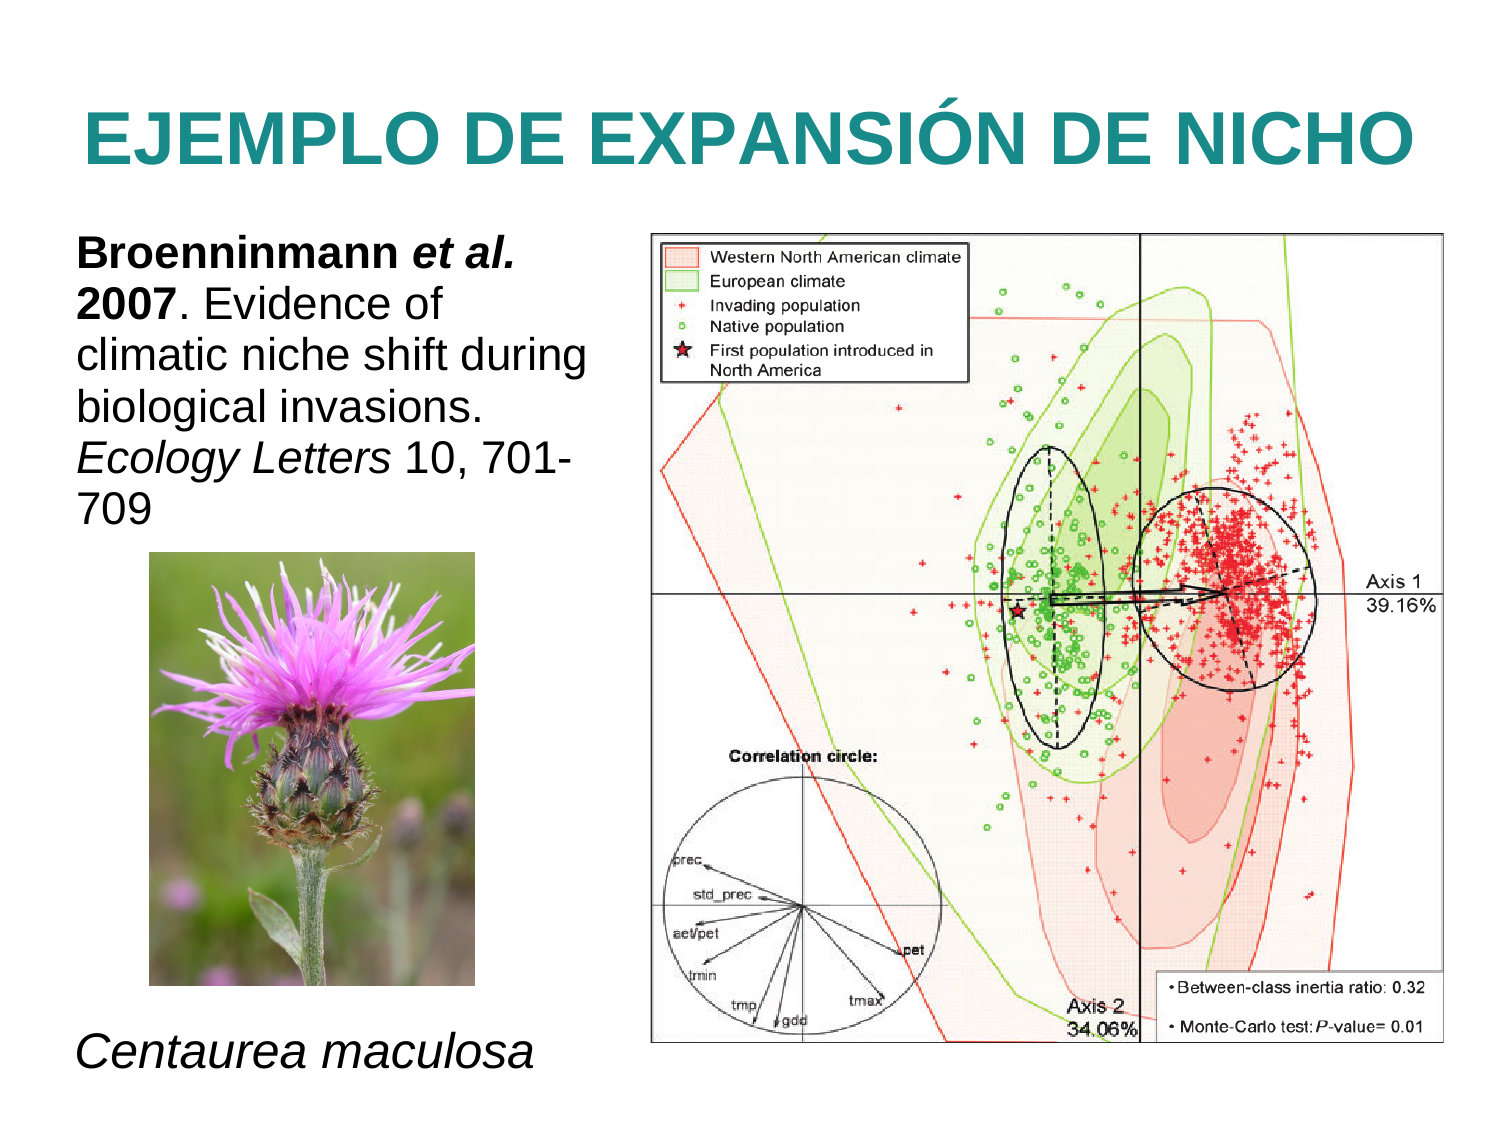

# EJEMPLO DE EXPANSIÓN DE NICHO
Broenninmann et al. 2007. Evidence of climatic niche shift during biological invasions. Ecology Letters 10, 701-709
Centaurea maculosa